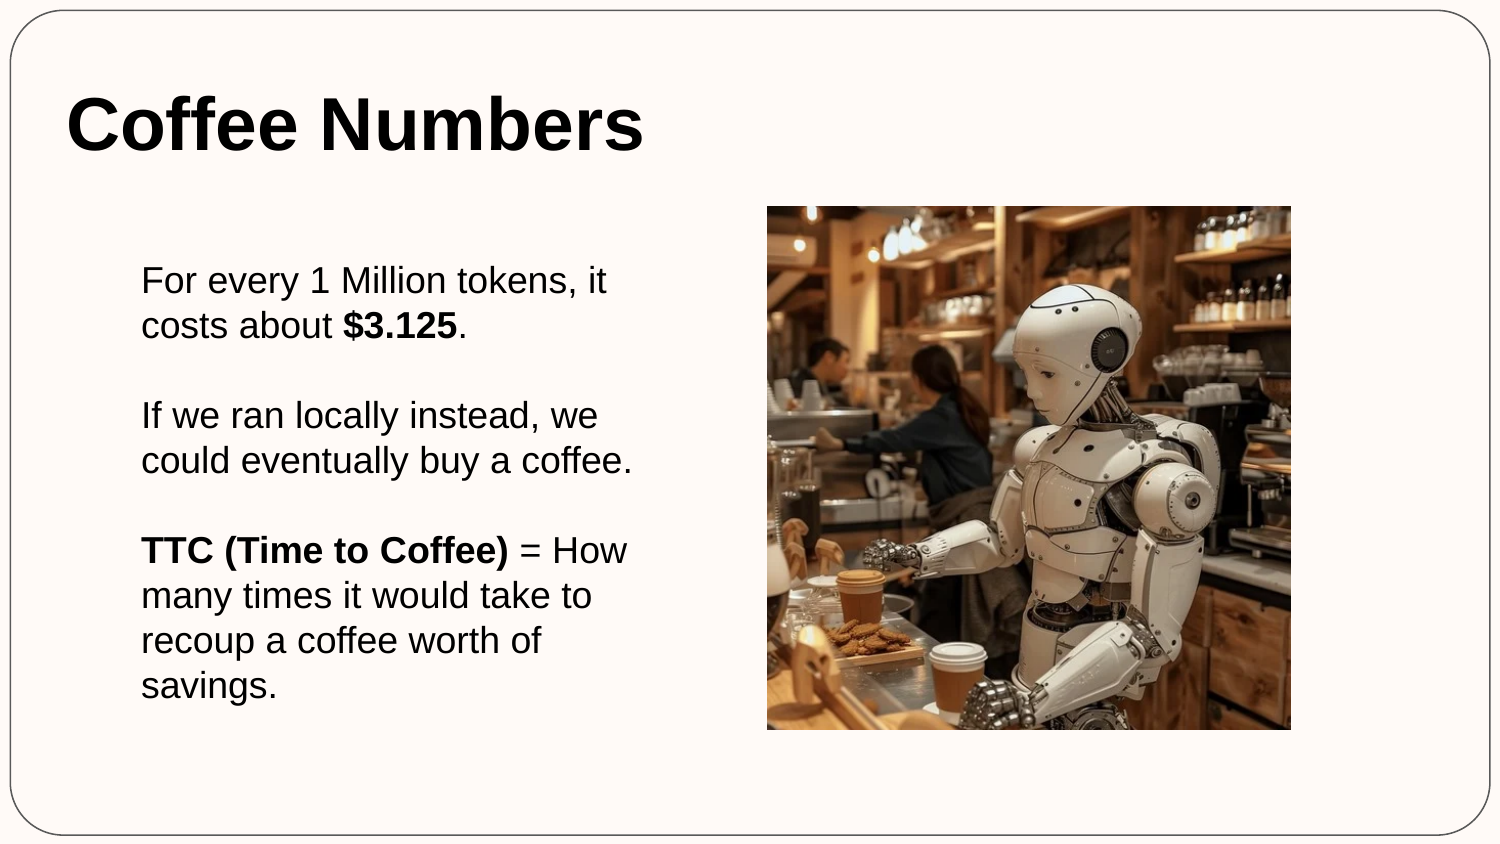

# Coffee Numbers
For every 1 Million tokens, it costs about $3.125.
If we ran locally instead, we could eventually buy a coffee.
TTC (Time to Coffee) = How many times it would take to recoup a coffee worth of savings.